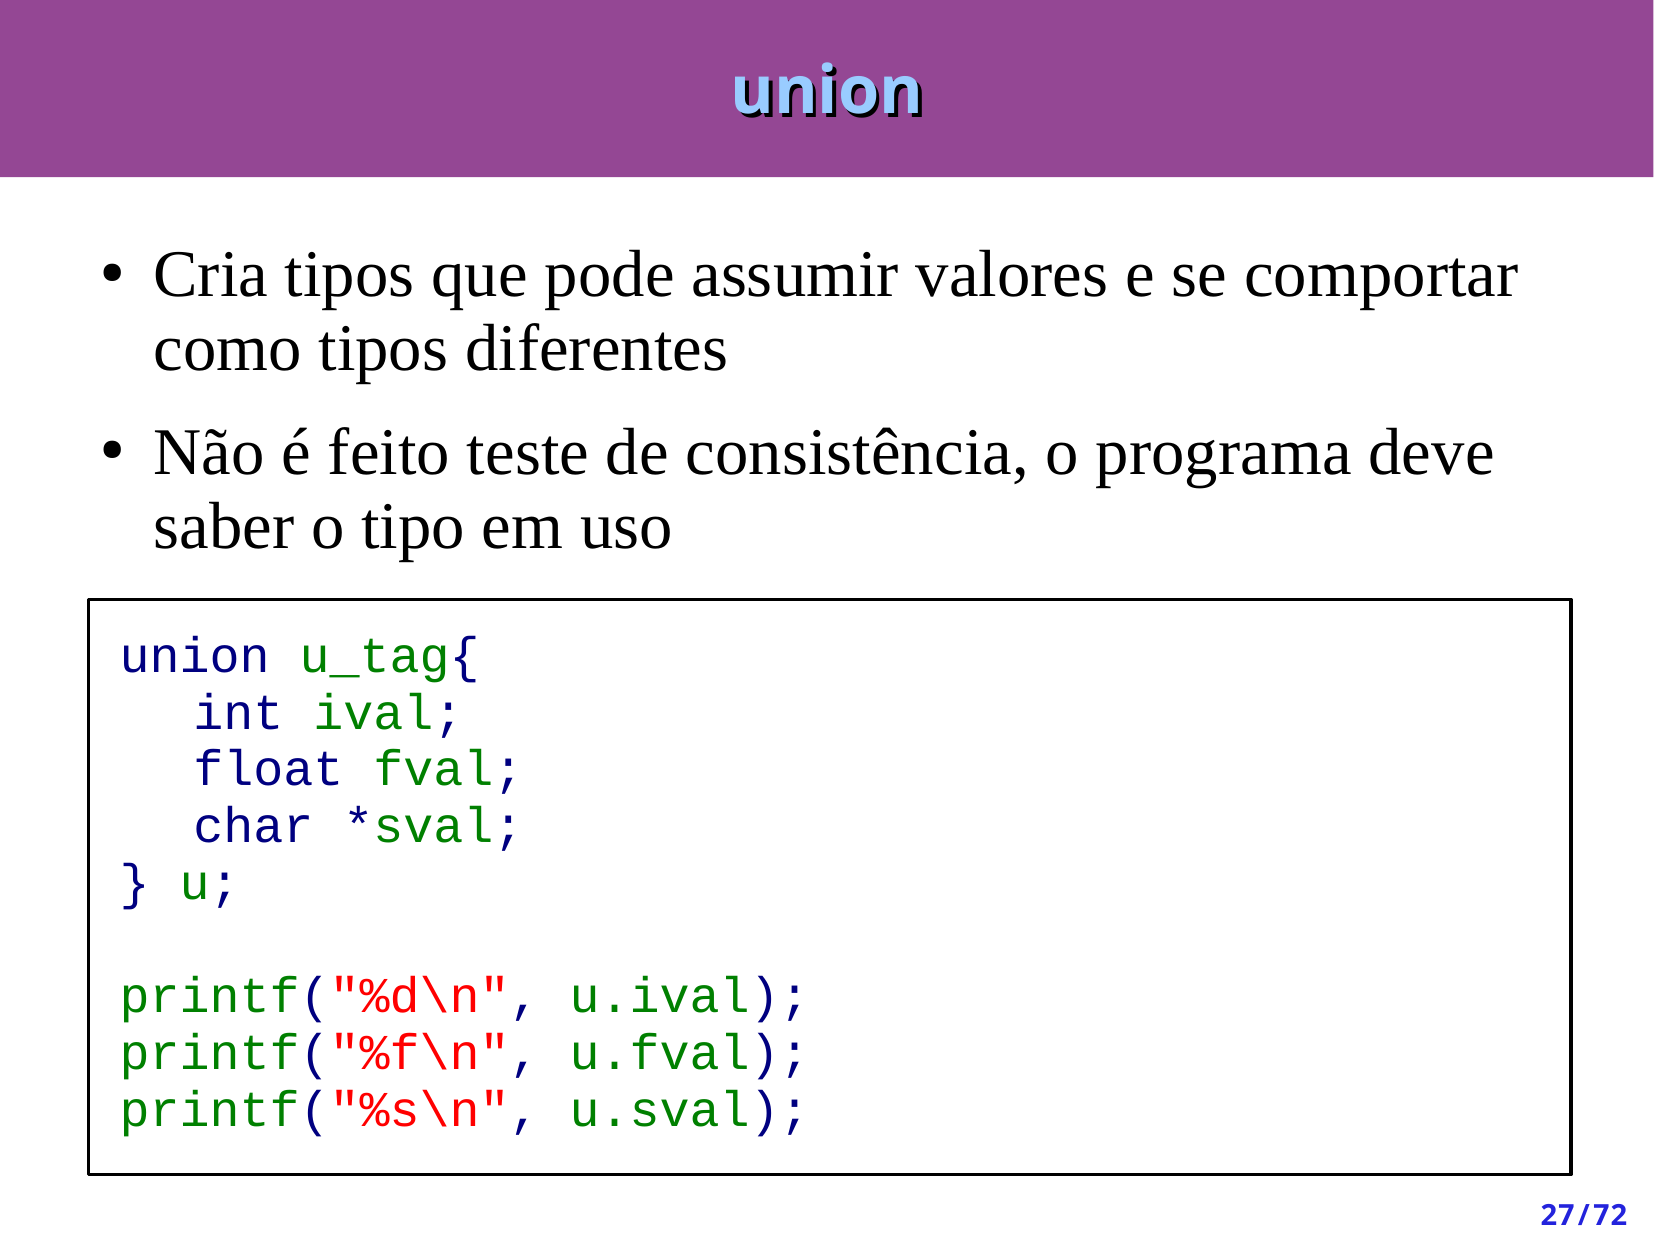

# union
Cria tipos que pode assumir valores e se comportar como tipos diferentes
Não é feito teste de consistência, o programa deve saber o tipo em uso
union u_tag{
	int ival;
	float fval;
	char *sval;
} u;
printf("%d\n", u.ival);
printf("%f\n", u.fval);
printf("%s\n", u.sval);
27